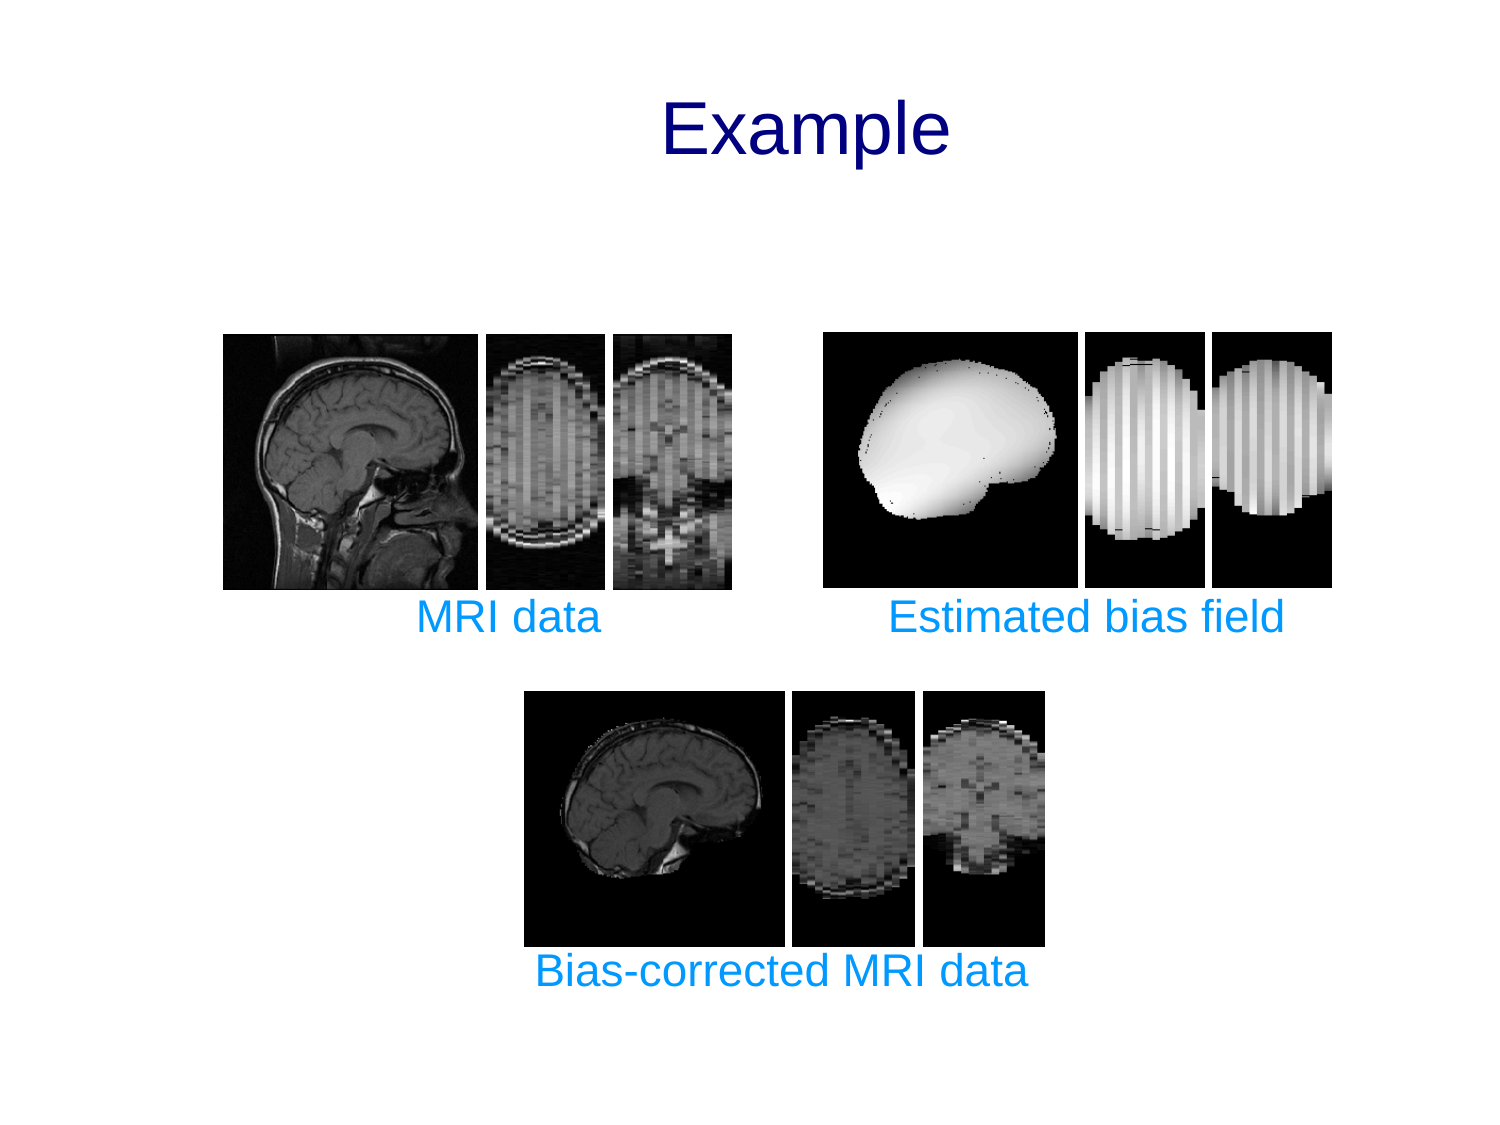

# Example
Estimated bias field
MRI data
Bias-corrected MRI data